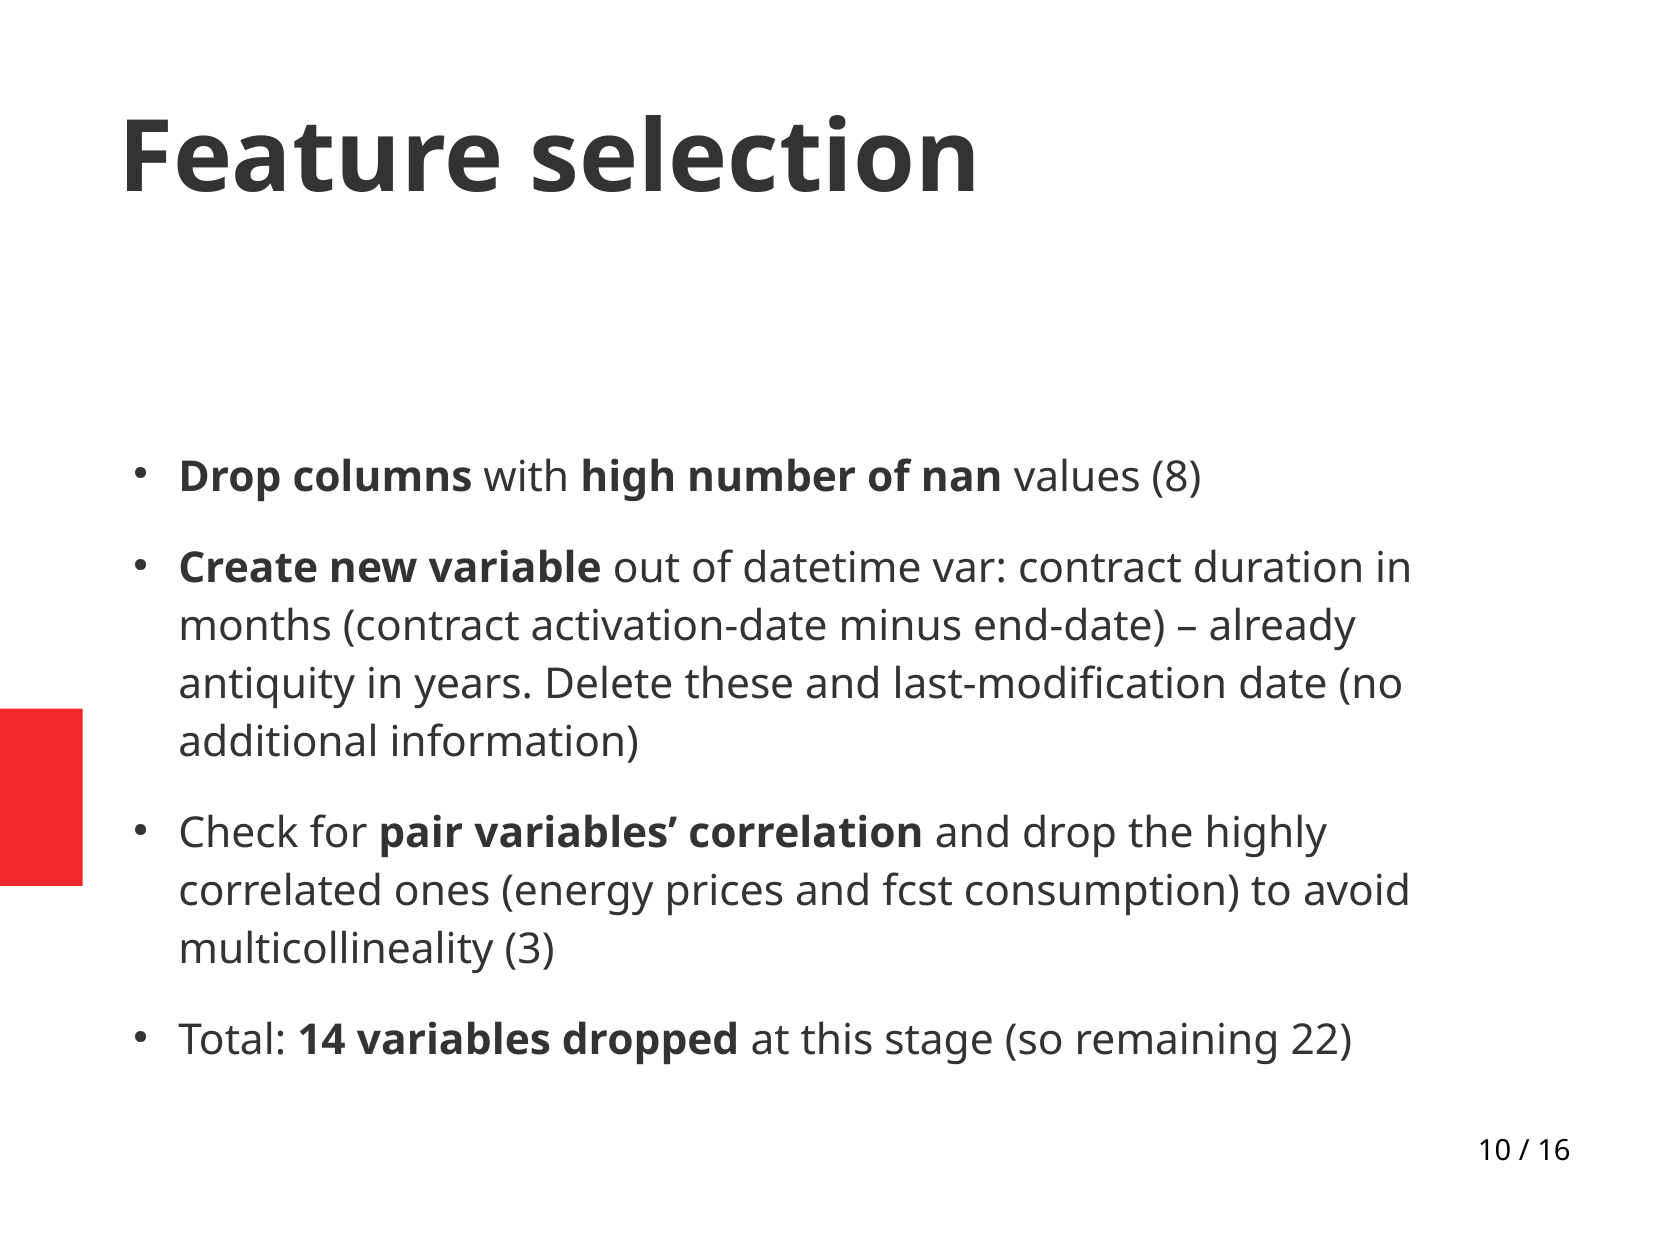

# Feature selection
Drop columns with high number of nan values (8)
Create new variable out of datetime var: contract duration in months (contract activation-date minus end-date) – already antiquity in years. Delete these and last-modification date (no additional information)
Check for pair variables’ correlation and drop the highly correlated ones (energy prices and fcst consumption) to avoid multicollineality (3)
Total: 14 variables dropped at this stage (so remaining 22)
10